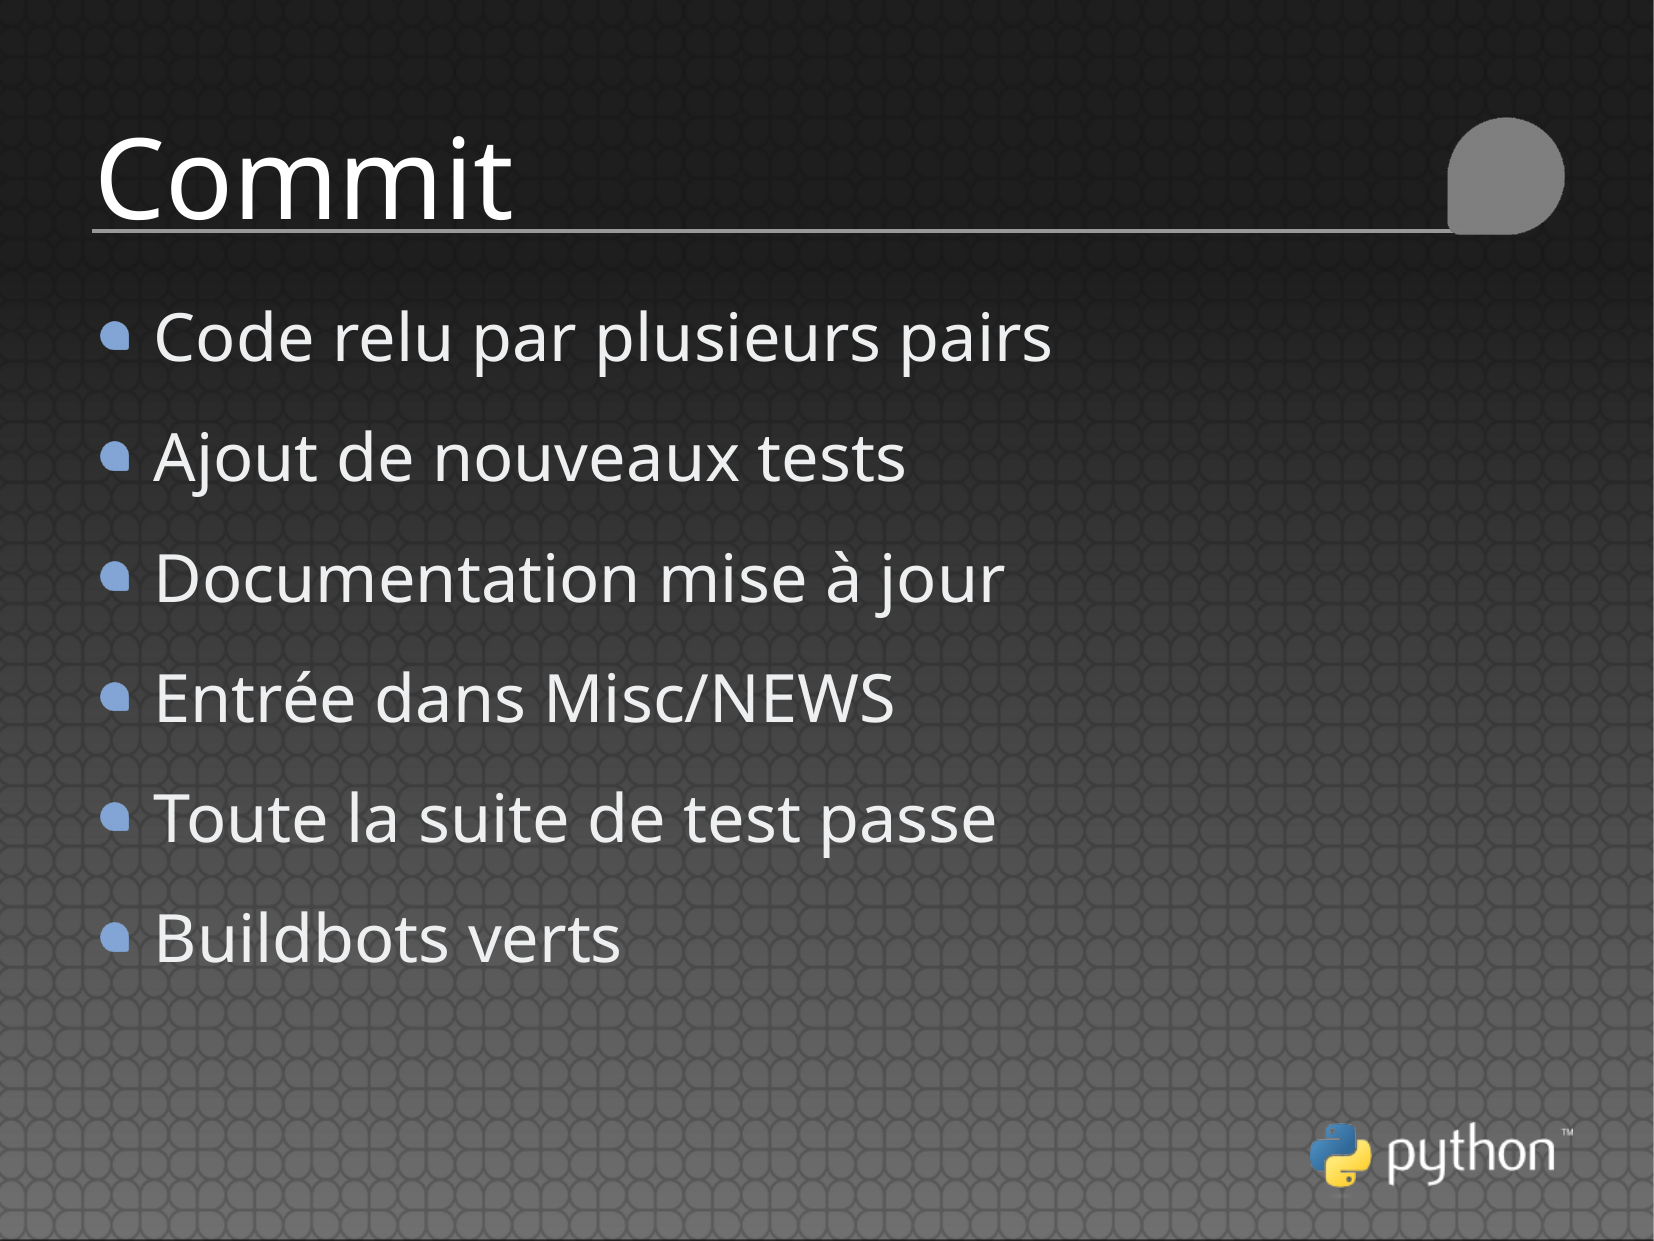

Commit
# Code relu par plusieurs pairs
Ajout de nouveaux tests
Documentation mise à jour
Entrée dans Misc/NEWS
Toute la suite de test passe
Buildbots verts